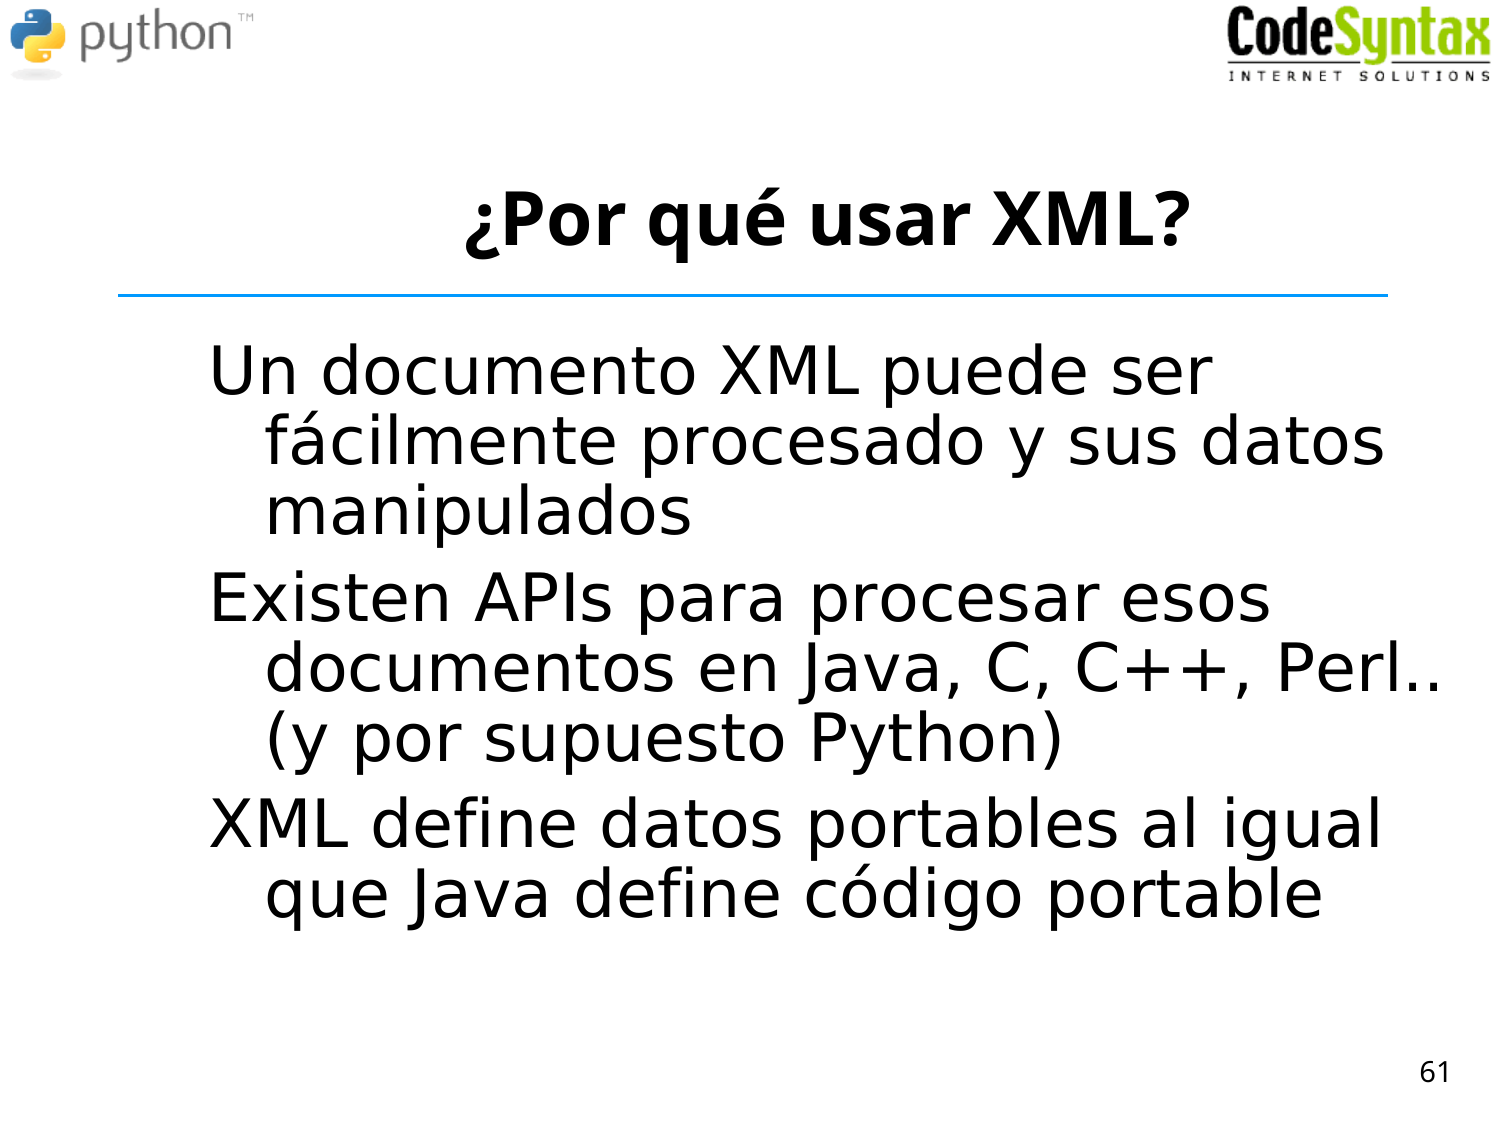

# ¿Por qué usar XML?
Un documento XML puede ser fácilmente procesado y sus datos manipulados
Existen APIs para procesar esos documentos en Java, C, C++, Perl.. (y por supuesto Python)
XML define datos portables al igual que Java define código portable
61